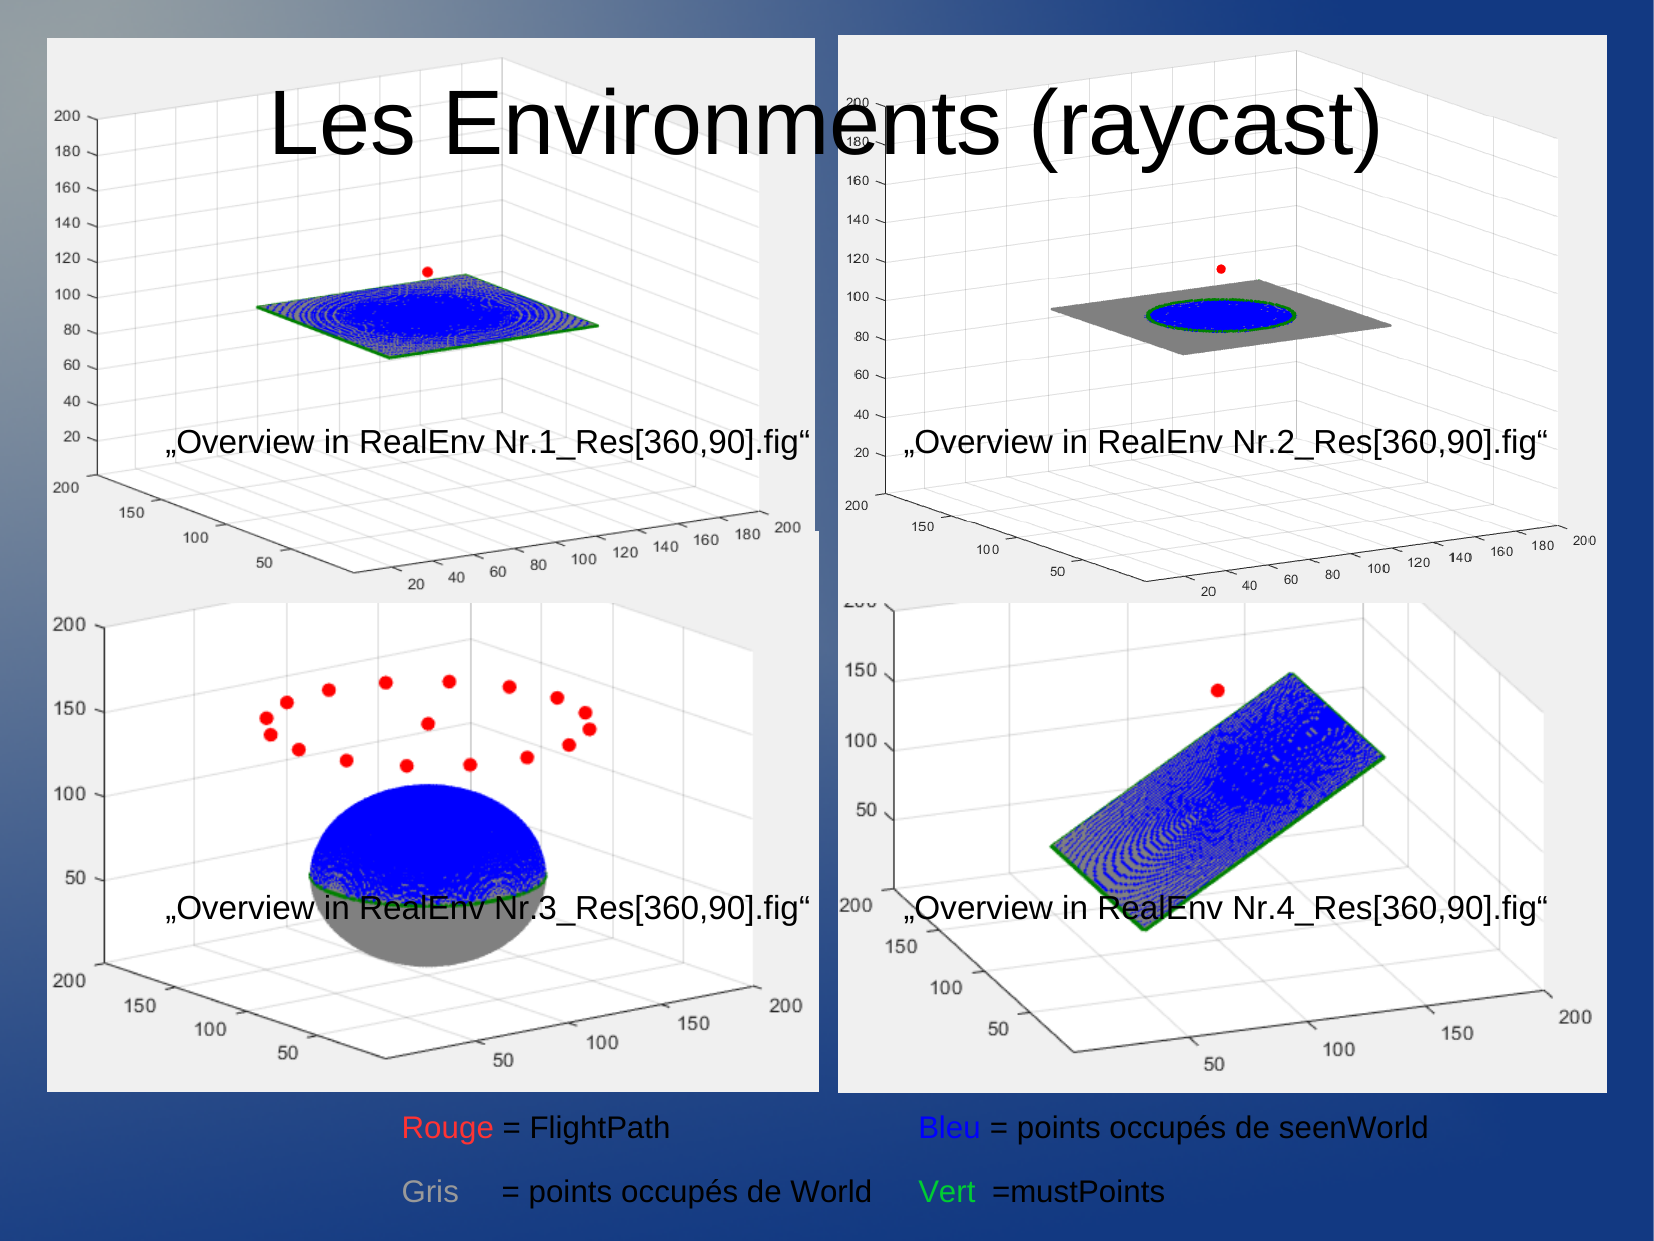

# Les Environments (raycast)
„Overview in RealEnv Nr.1_Res[360,90].fig“		„Overview in RealEnv Nr.2_Res[360,90].fig“
„Overview in RealEnv Nr.3_Res[360,90].fig“		„Overview in RealEnv Nr.4_Res[360,90].fig“
Rouge = FlightPath				Bleu = points occupés de seenWorld
Gris 	 = points occupés de World 	Vert 	=mustPoints